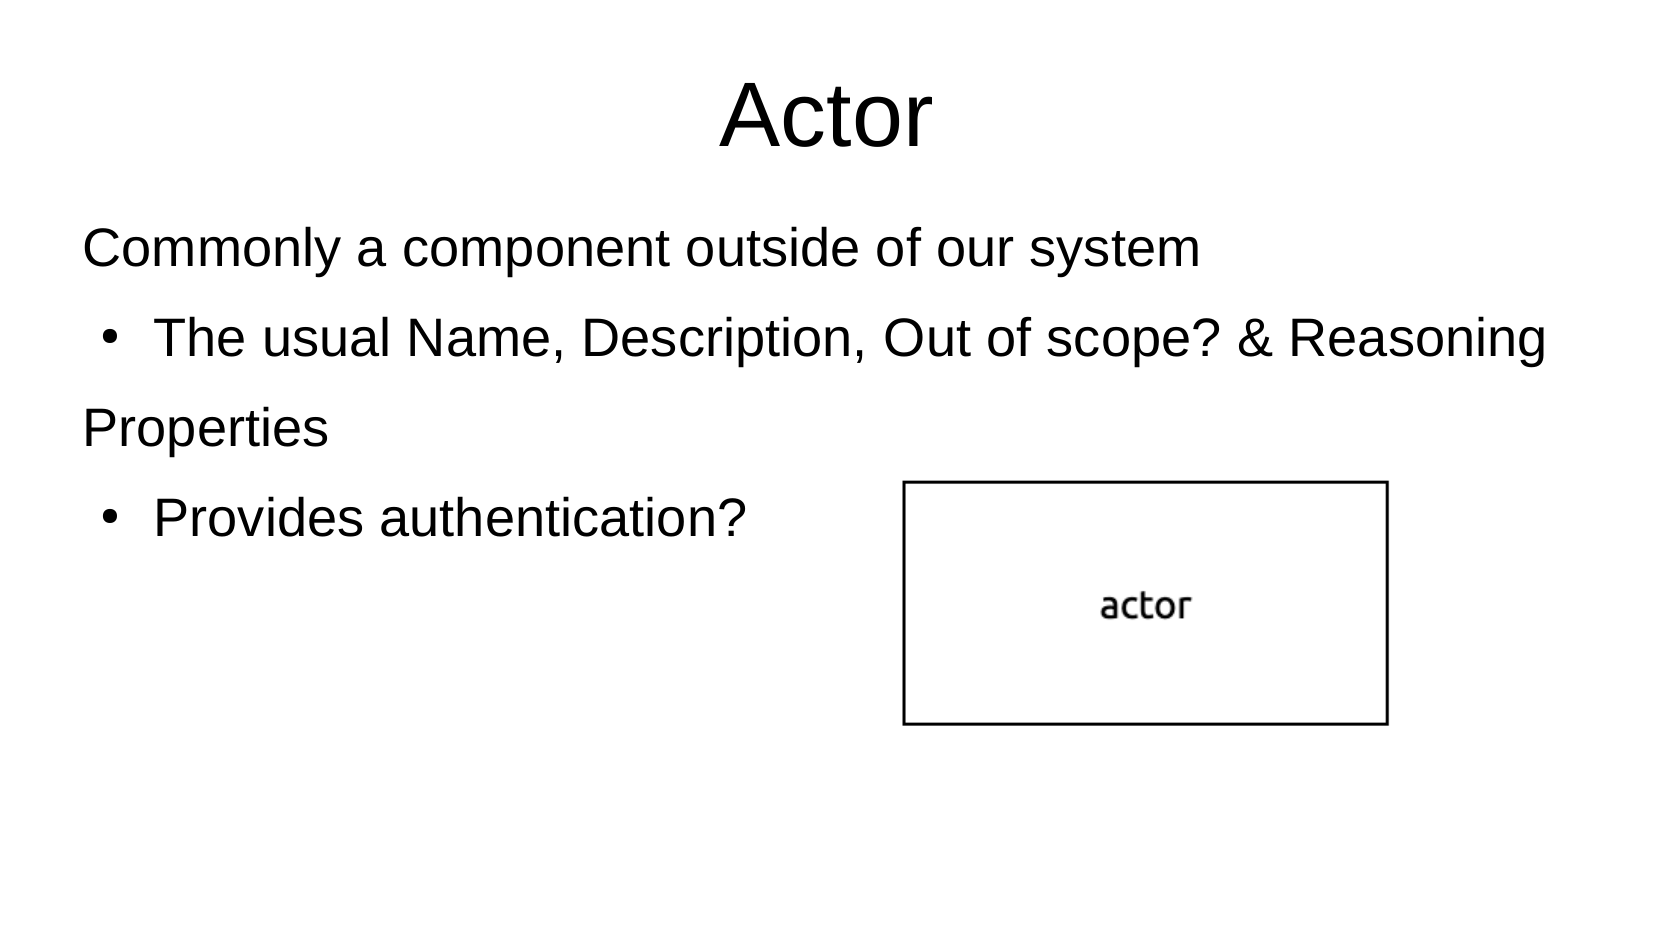

# Actor
Commonly a component outside of our system
The usual Name, Description, Out of scope? & Reasoning
Properties
Provides authentication?